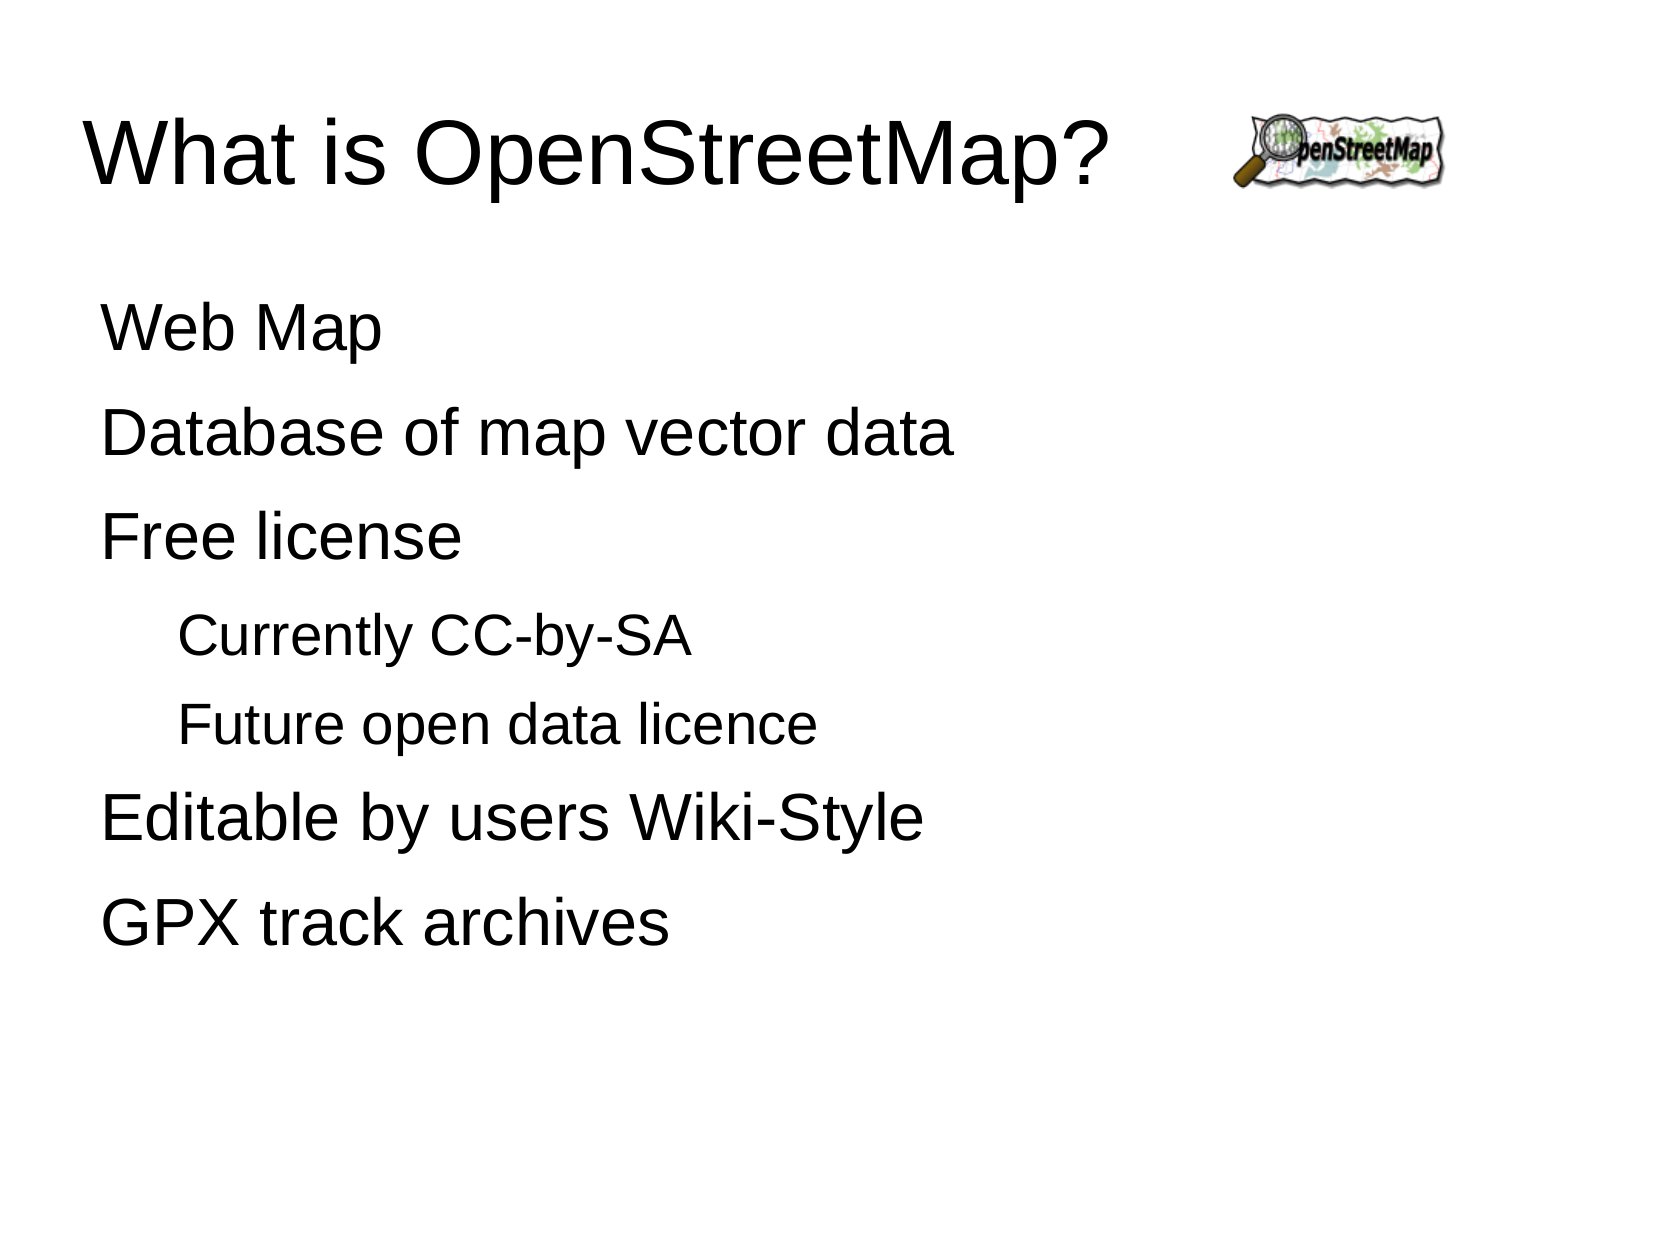

# What is OpenStreetMap?
Web Map
Database of map vector data
Free license
Currently CC-by-SA
Future open data licence
Editable by users Wiki-Style
GPX track archives